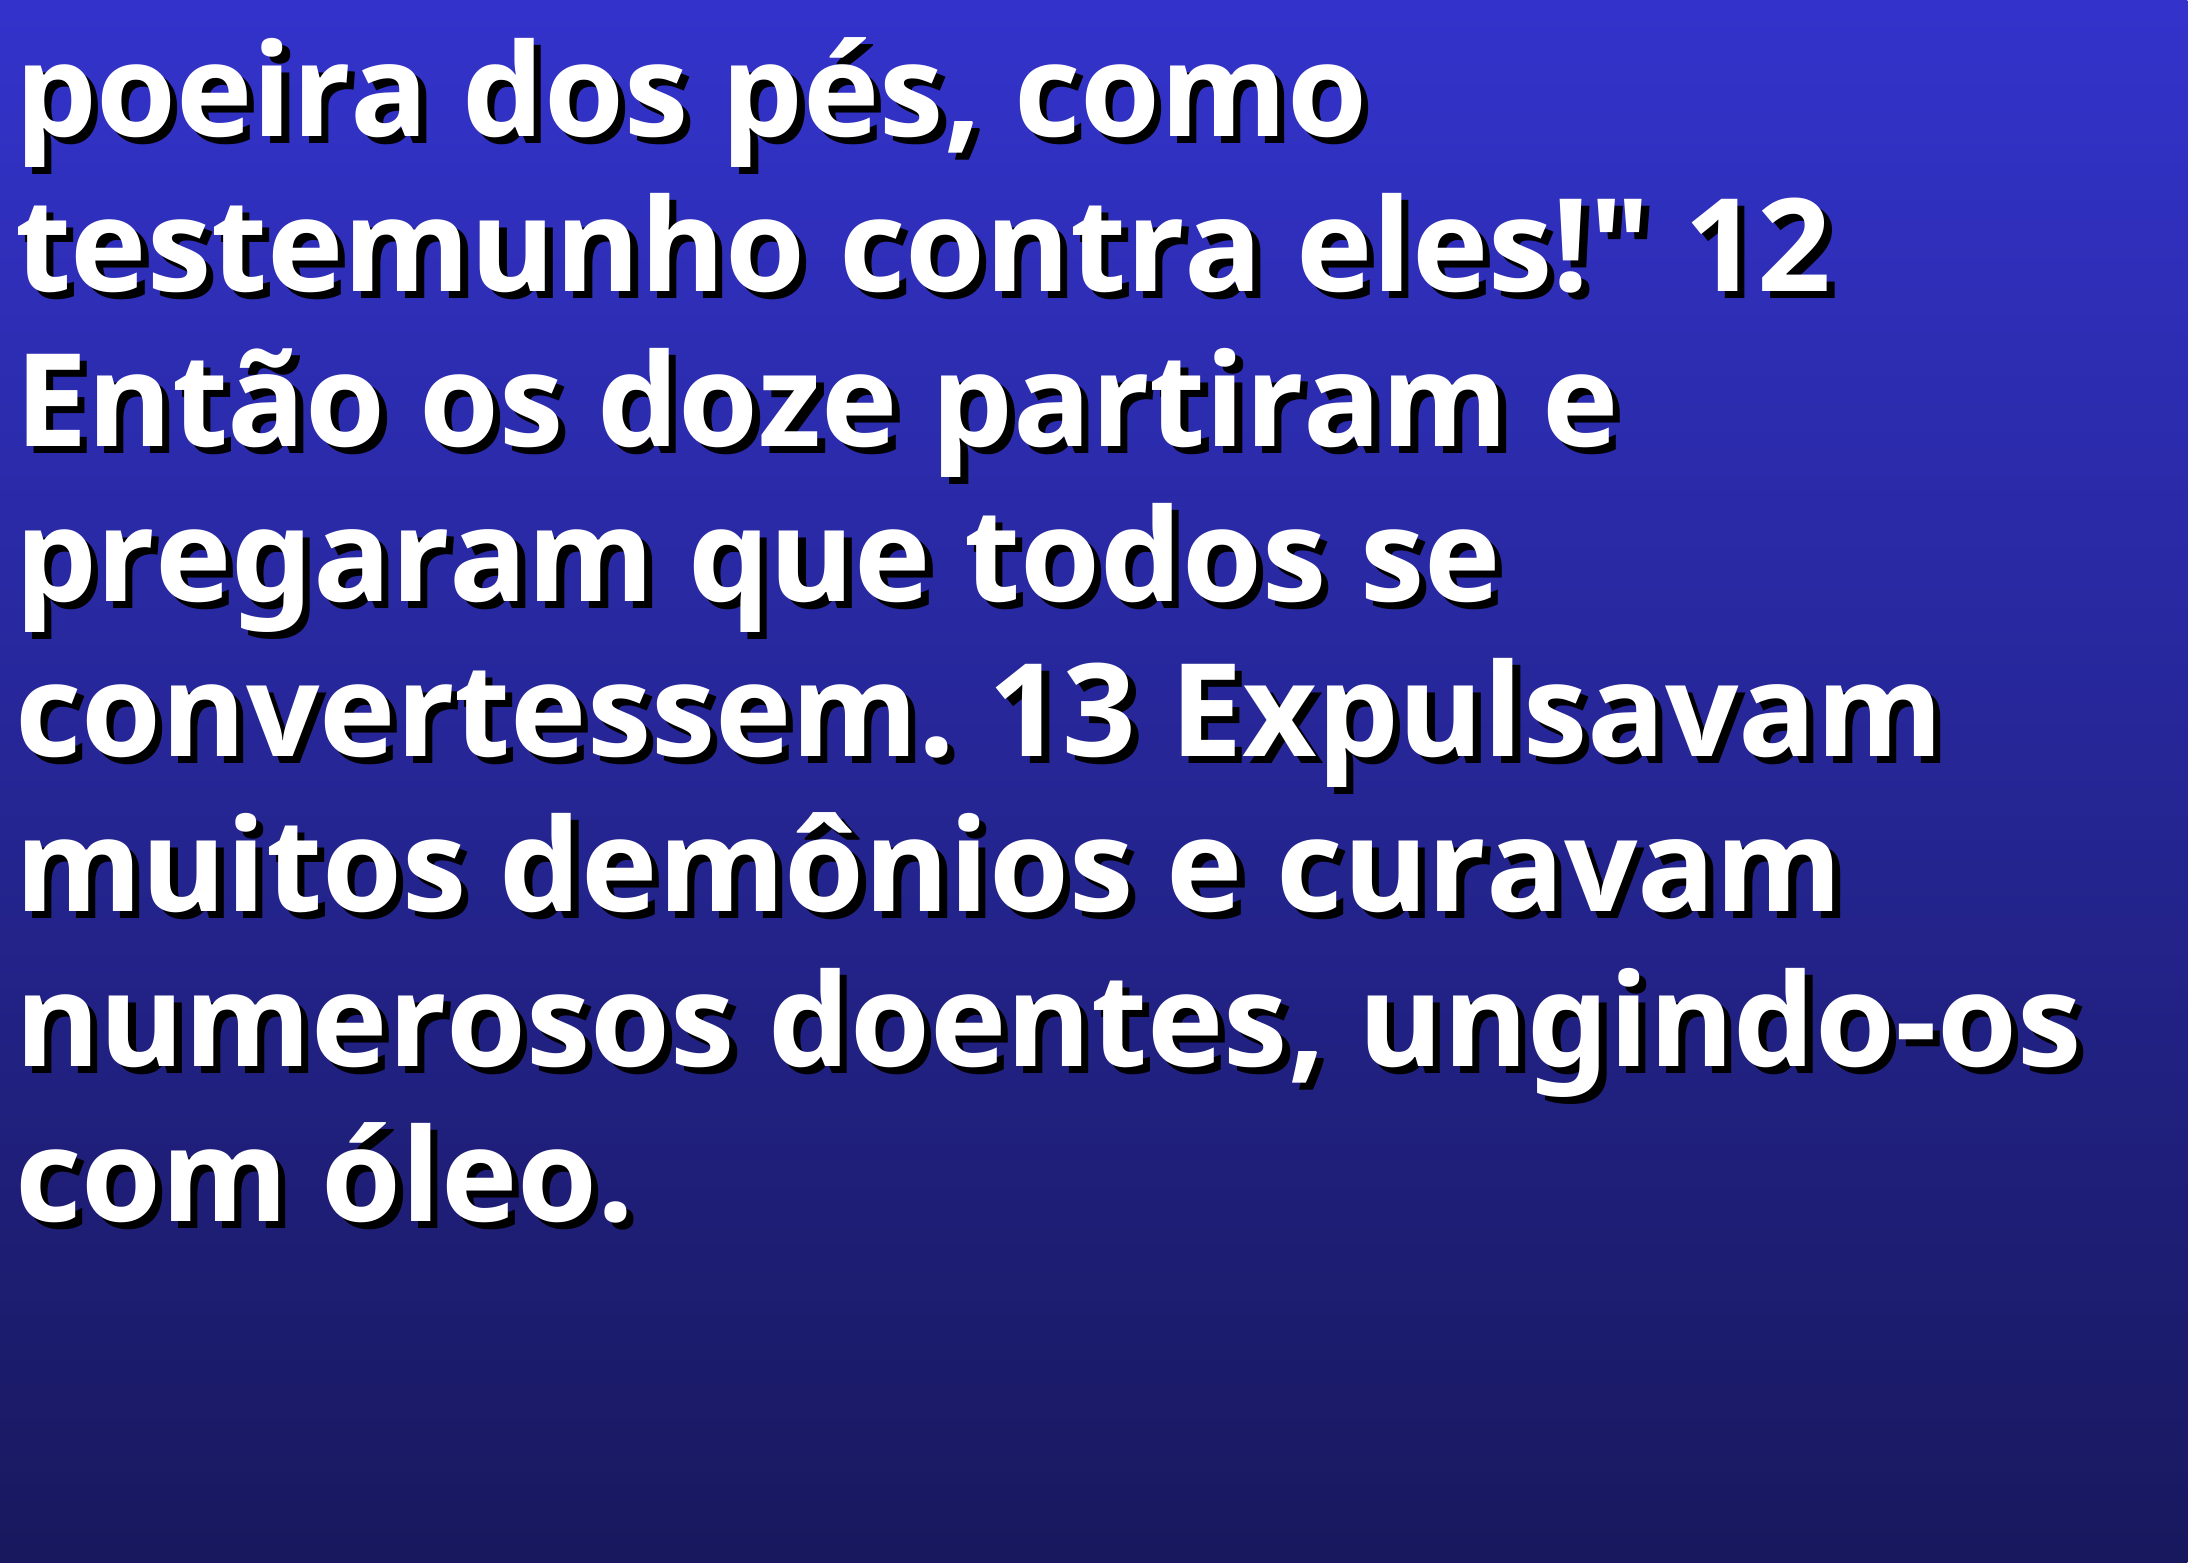

poeira dos pés, como testemunho contra eles!" 12 Então os doze partiram e pregaram que todos se convertessem. 13 Expulsavam muitos demônios e curavam numerosos doentes, ungindo-os com óleo.